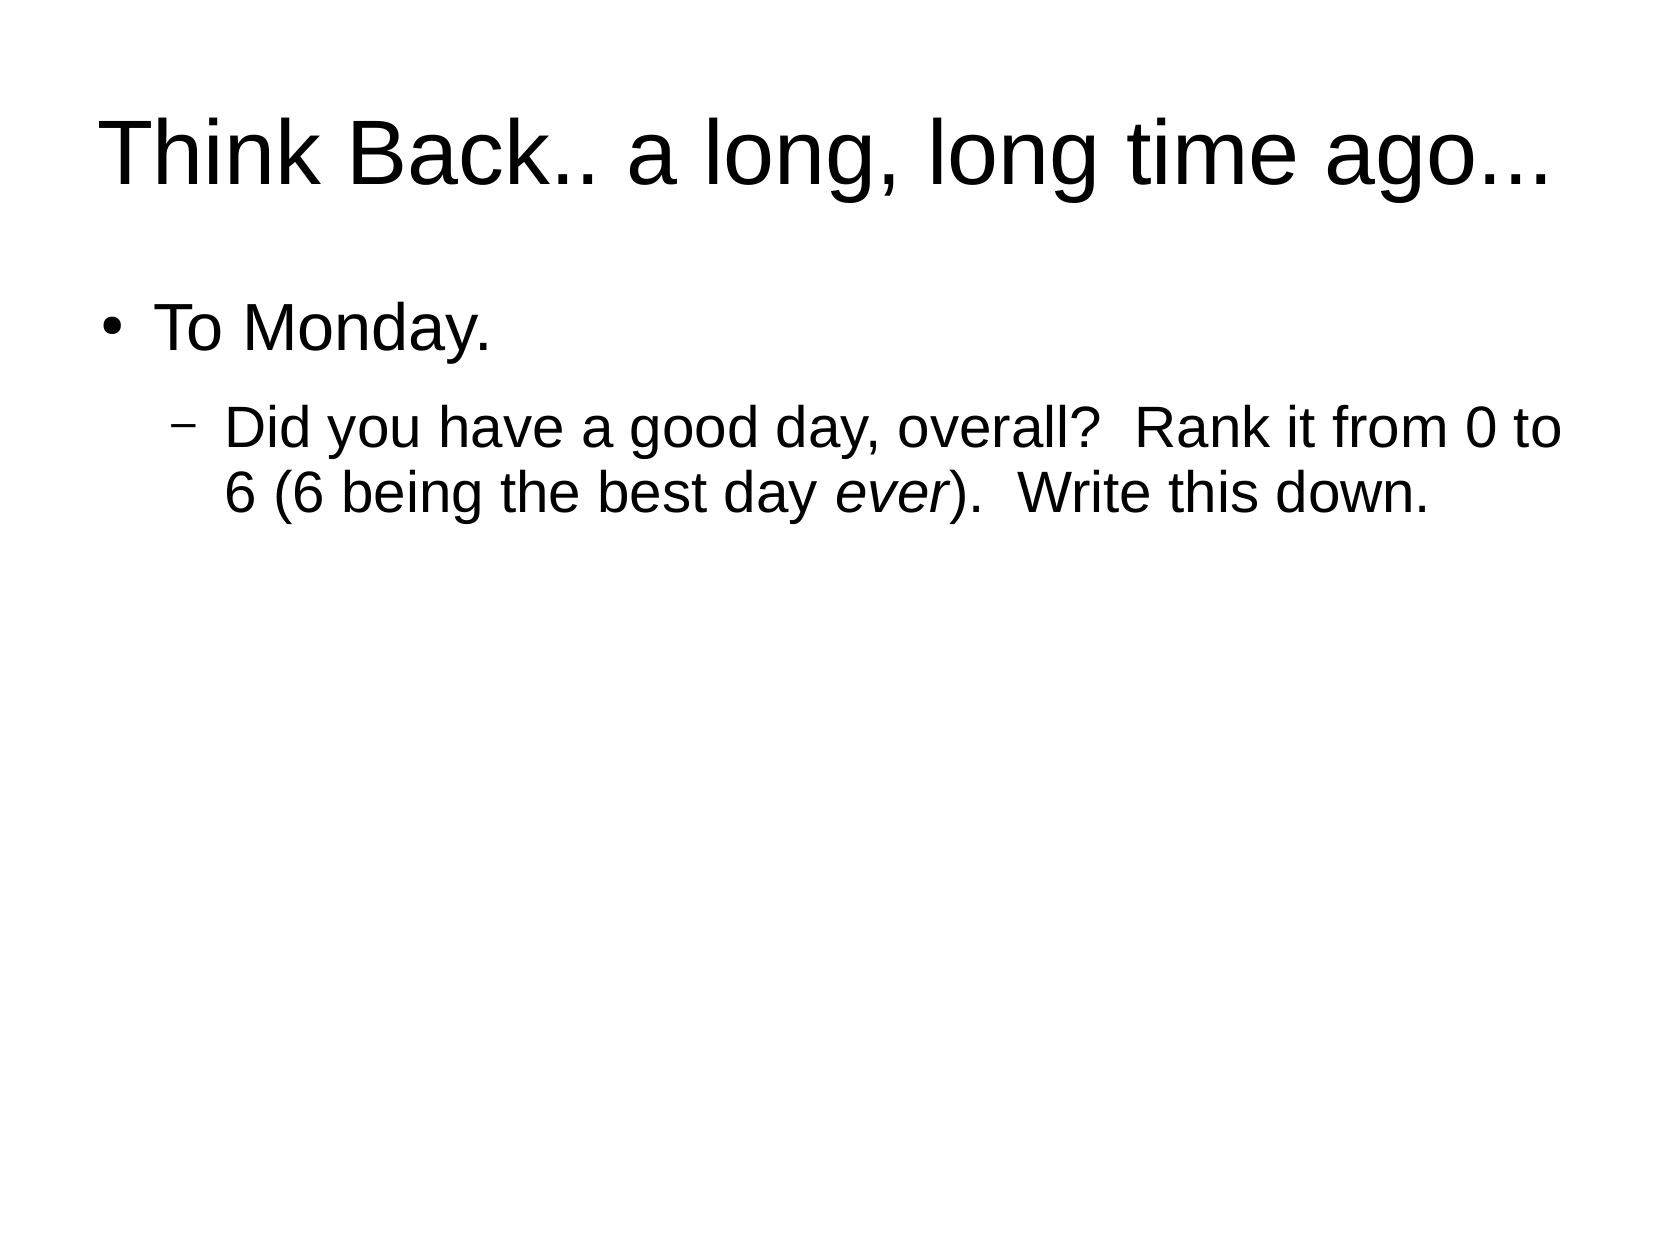

# Think Back.. a long, long time ago...
To Monday.
Did you have a good day, overall? Rank it from 0 to 6 (6 being the best day ever). Write this down.